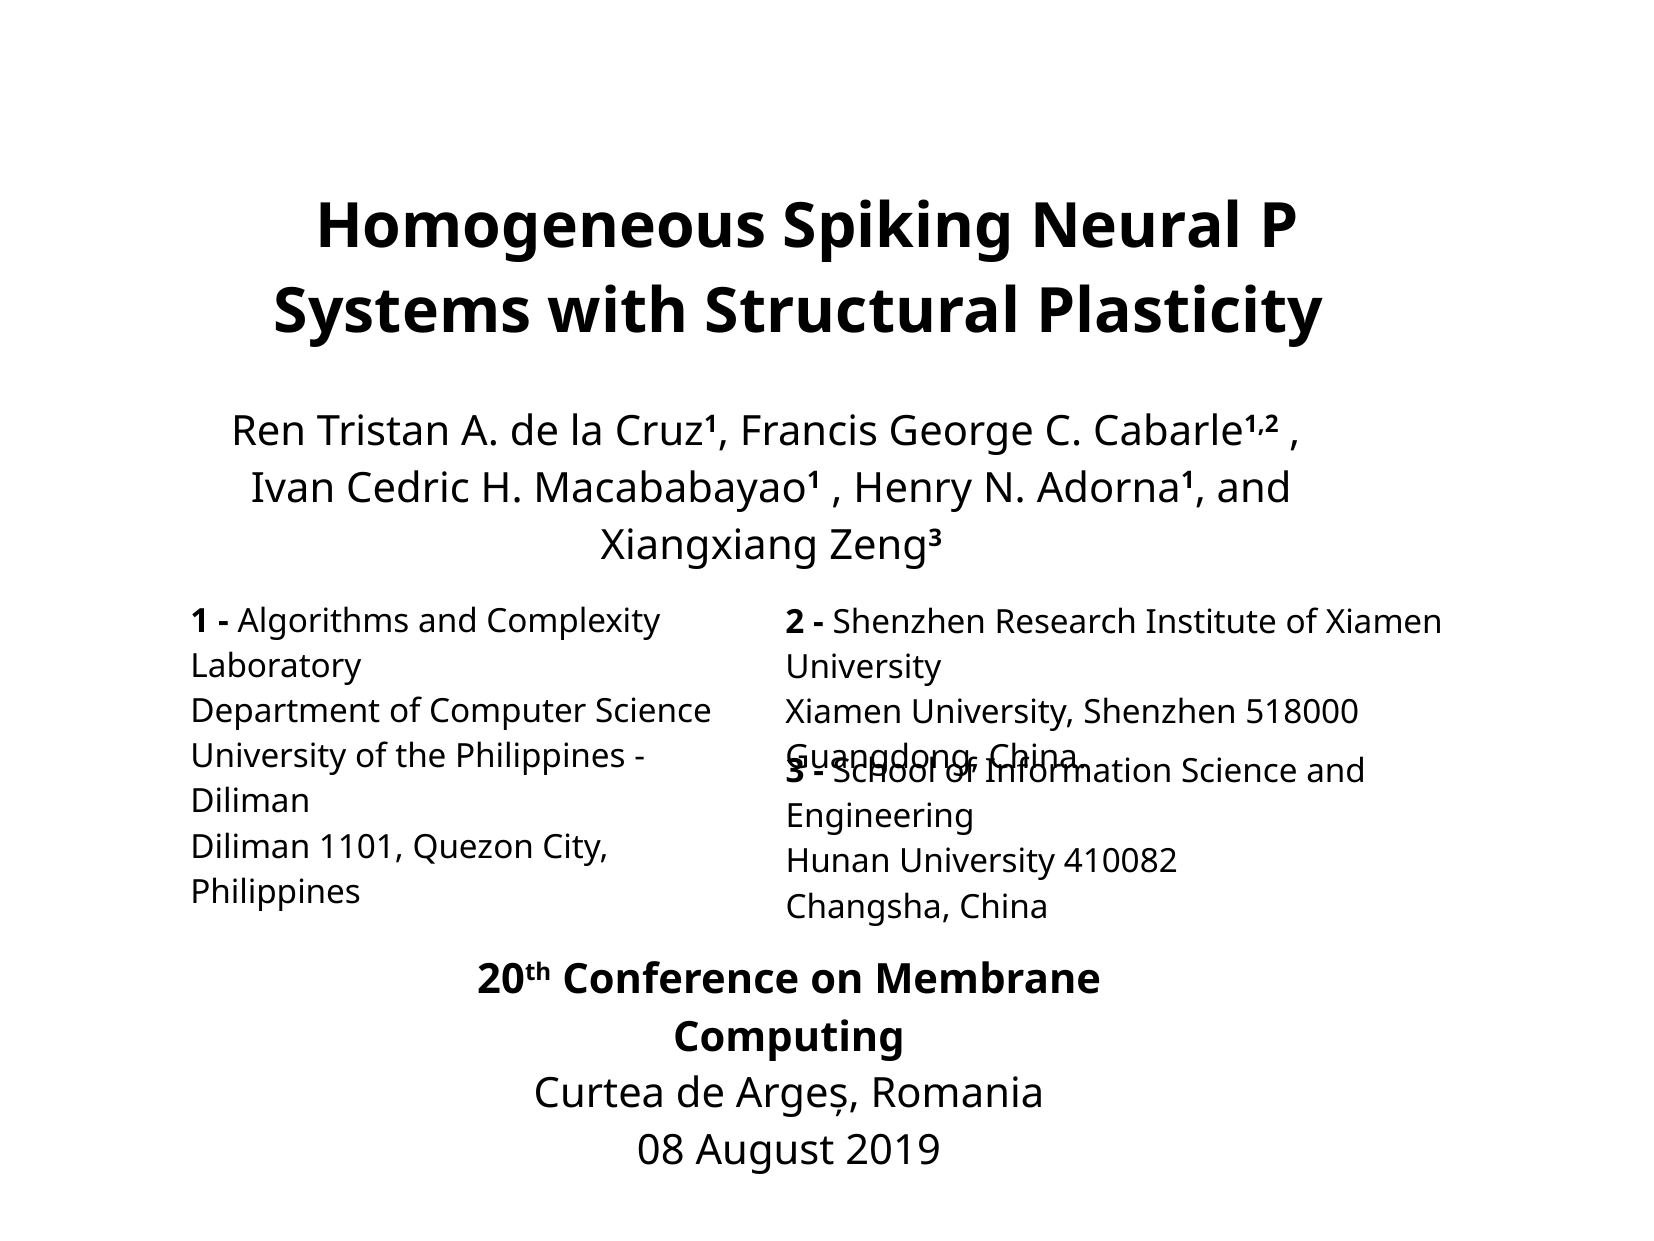

Homogeneous Spiking Neural P Systems with Structural Plasticity
Ren Tristan A. de la Cruz1, Francis George C. Cabarle1,2 ,
Ivan Cedric H. Macababayao1 , Henry N. Adorna1, and Xiangxiang Zeng3
1 - Algorithms and Complexity Laboratory
Department of Computer Science
University of the Philippines - Diliman
Diliman 1101, Quezon City, Philippines
2 - Shenzhen Research Institute of Xiamen University
Xiamen University, Shenzhen 518000
Guangdong, China.
3 - School of Information Science and Engineering
Hunan University 410082
Changsha, China
20th Conference on Membrane Computing
Curtea de Argeș, Romania
08 August 2019